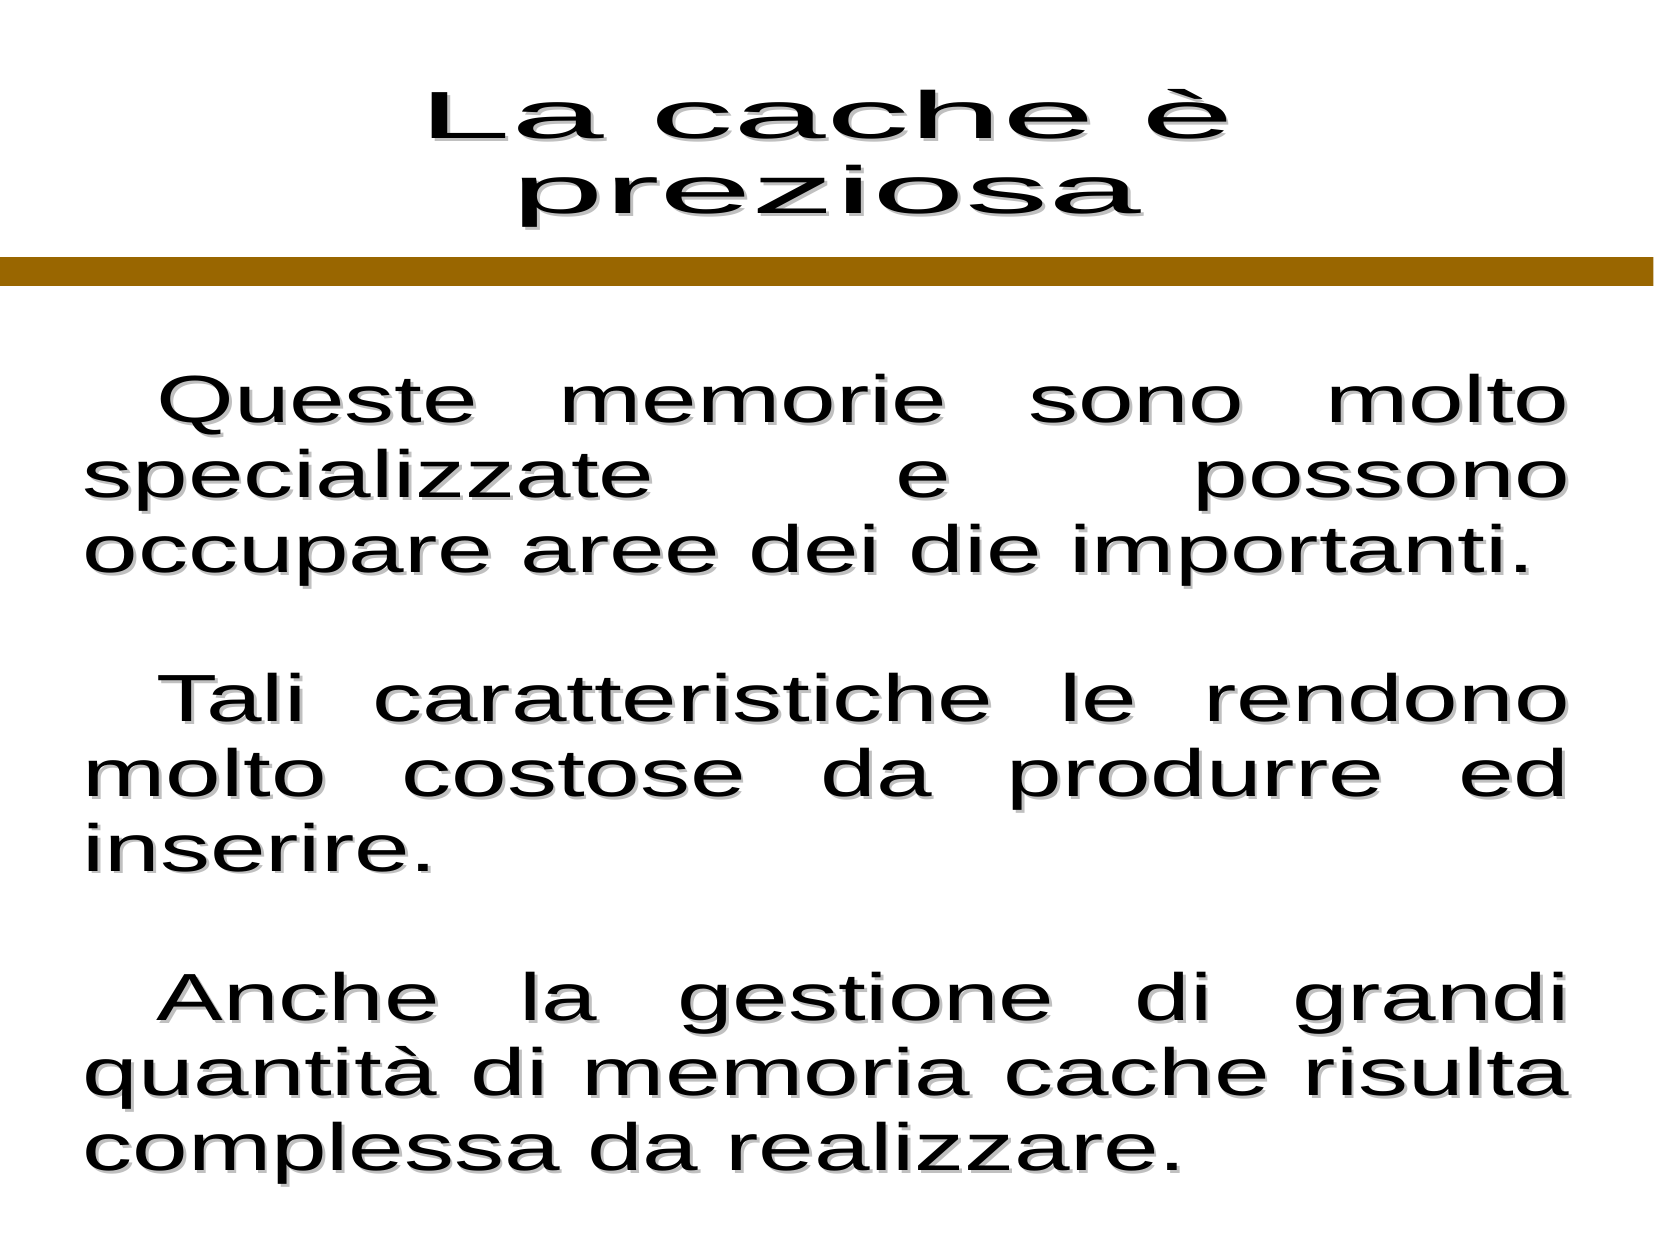

# La cache è preziosa
	Queste memorie sono molto specializzate e possono occupare aree dei die importanti.
	Tali caratteristiche le rendono molto costose da produrre ed inserire.
	Anche la gestione di grandi quantità di memoria cache risulta complessa da realizzare.